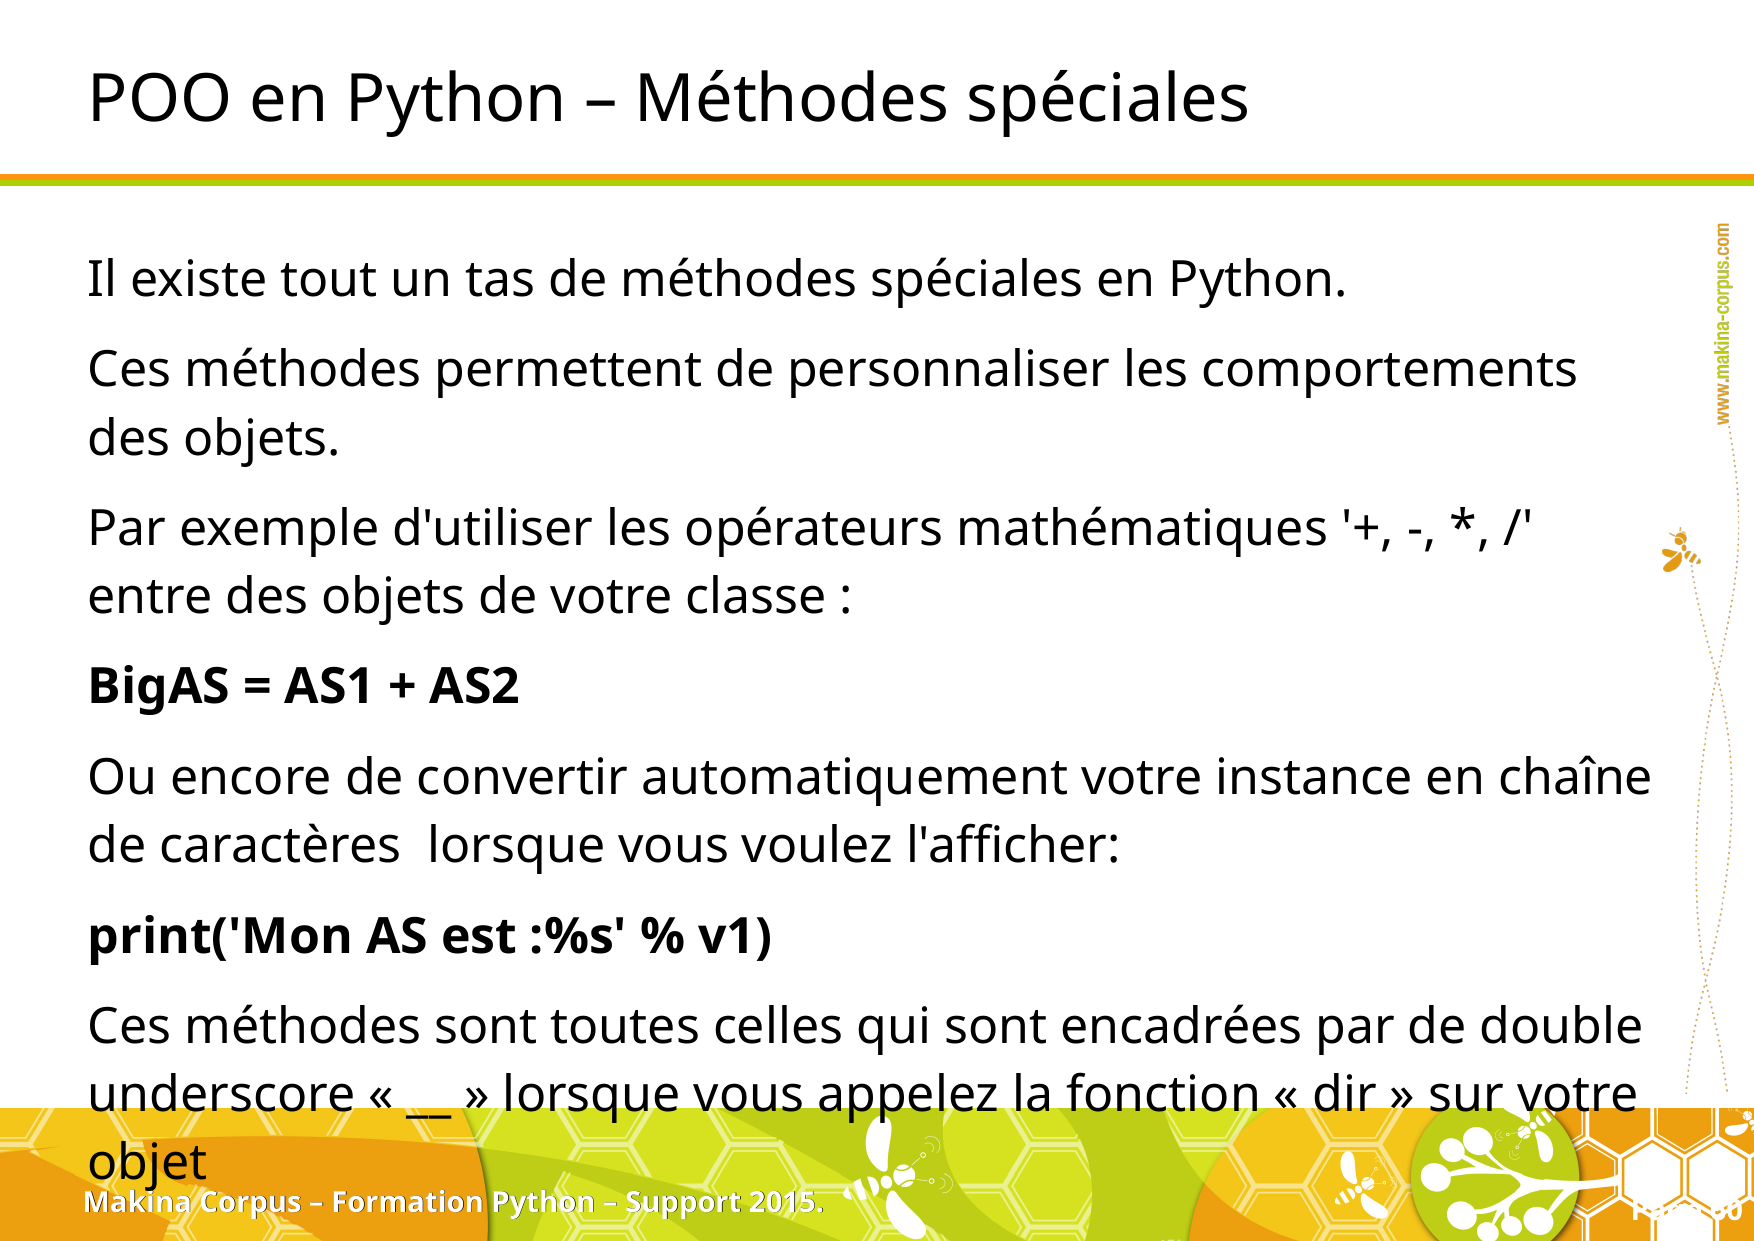

# POO en Python – Méthodes spéciales
Il existe tout un tas de méthodes spéciales en Python.
Ces méthodes permettent de personnaliser les comportements des objets.
Par exemple d'utiliser les opérateurs mathématiques '+, -, *, /' entre des objets de votre classe :
BigAS = AS1 + AS2
Ou encore de convertir automatiquement votre instance en chaîne de caractères lorsque vous voulez l'afficher:
print('Mon AS est :%s' % v1)
Ces méthodes sont toutes celles qui sont encadrées par de double underscore « __ » lorsque vous appelez la fonction « dir » sur votre objet
tesg
60